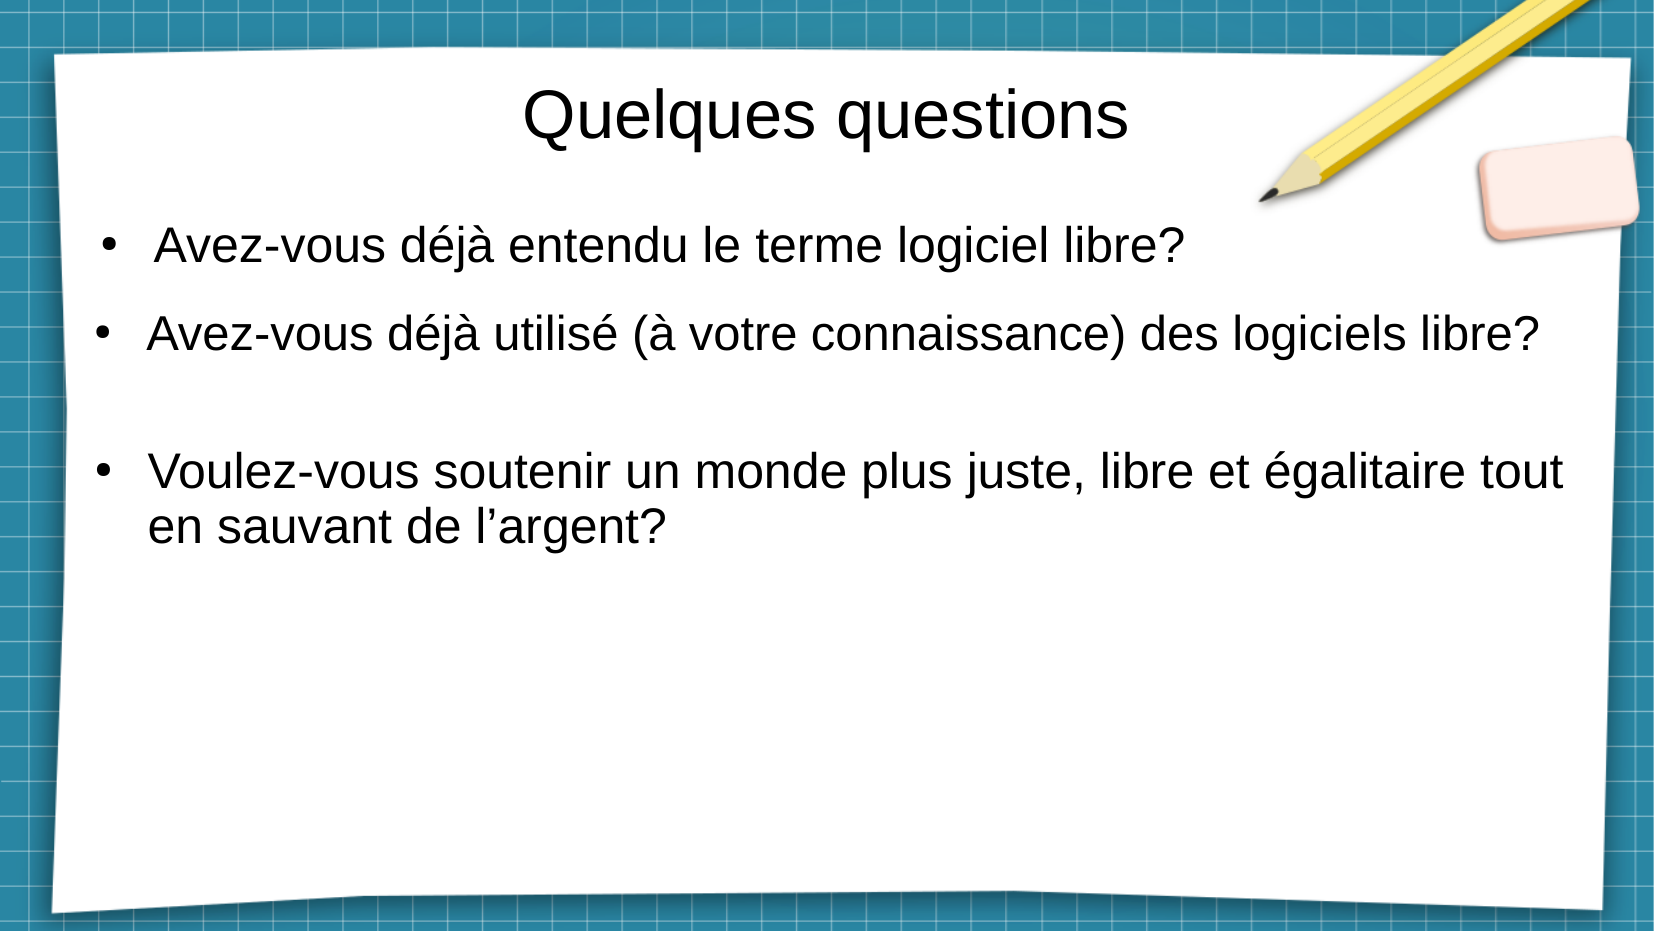

# Quelques questions
Avez-vous déjà entendu le terme logiciel libre?
Avez-vous déjà utilisé (à votre connaissance) des logiciels libre?
Voulez-vous soutenir un monde plus juste, libre et égalitaire tout en sauvant de l’argent?